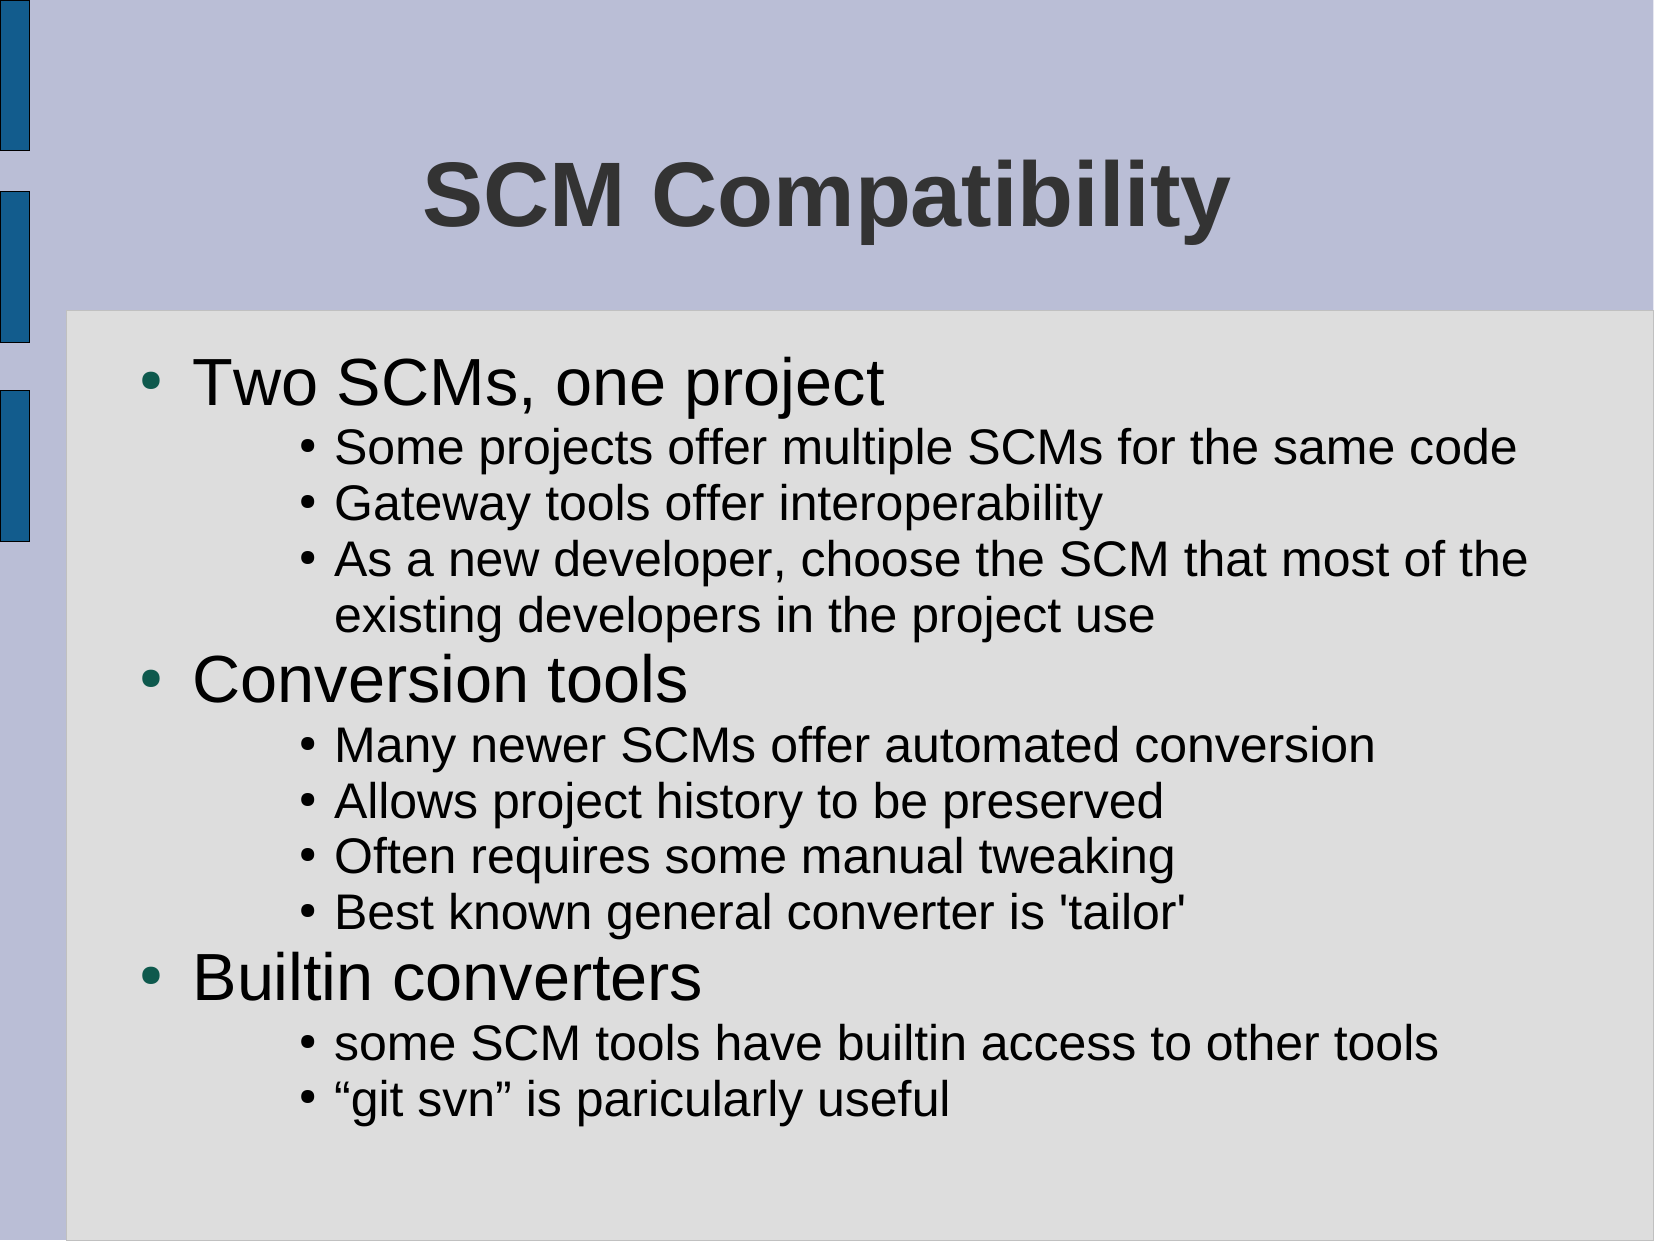

# SCM Compatibility
Two SCMs, one project
Some projects offer multiple SCMs for the same code
Gateway tools offer interoperability
As a new developer, choose the SCM that most of the existing developers in the project use
Conversion tools
Many newer SCMs offer automated conversion
Allows project history to be preserved
Often requires some manual tweaking
Best known general converter is 'tailor'
Builtin converters
some SCM tools have builtin access to other tools
“git svn” is paricularly useful